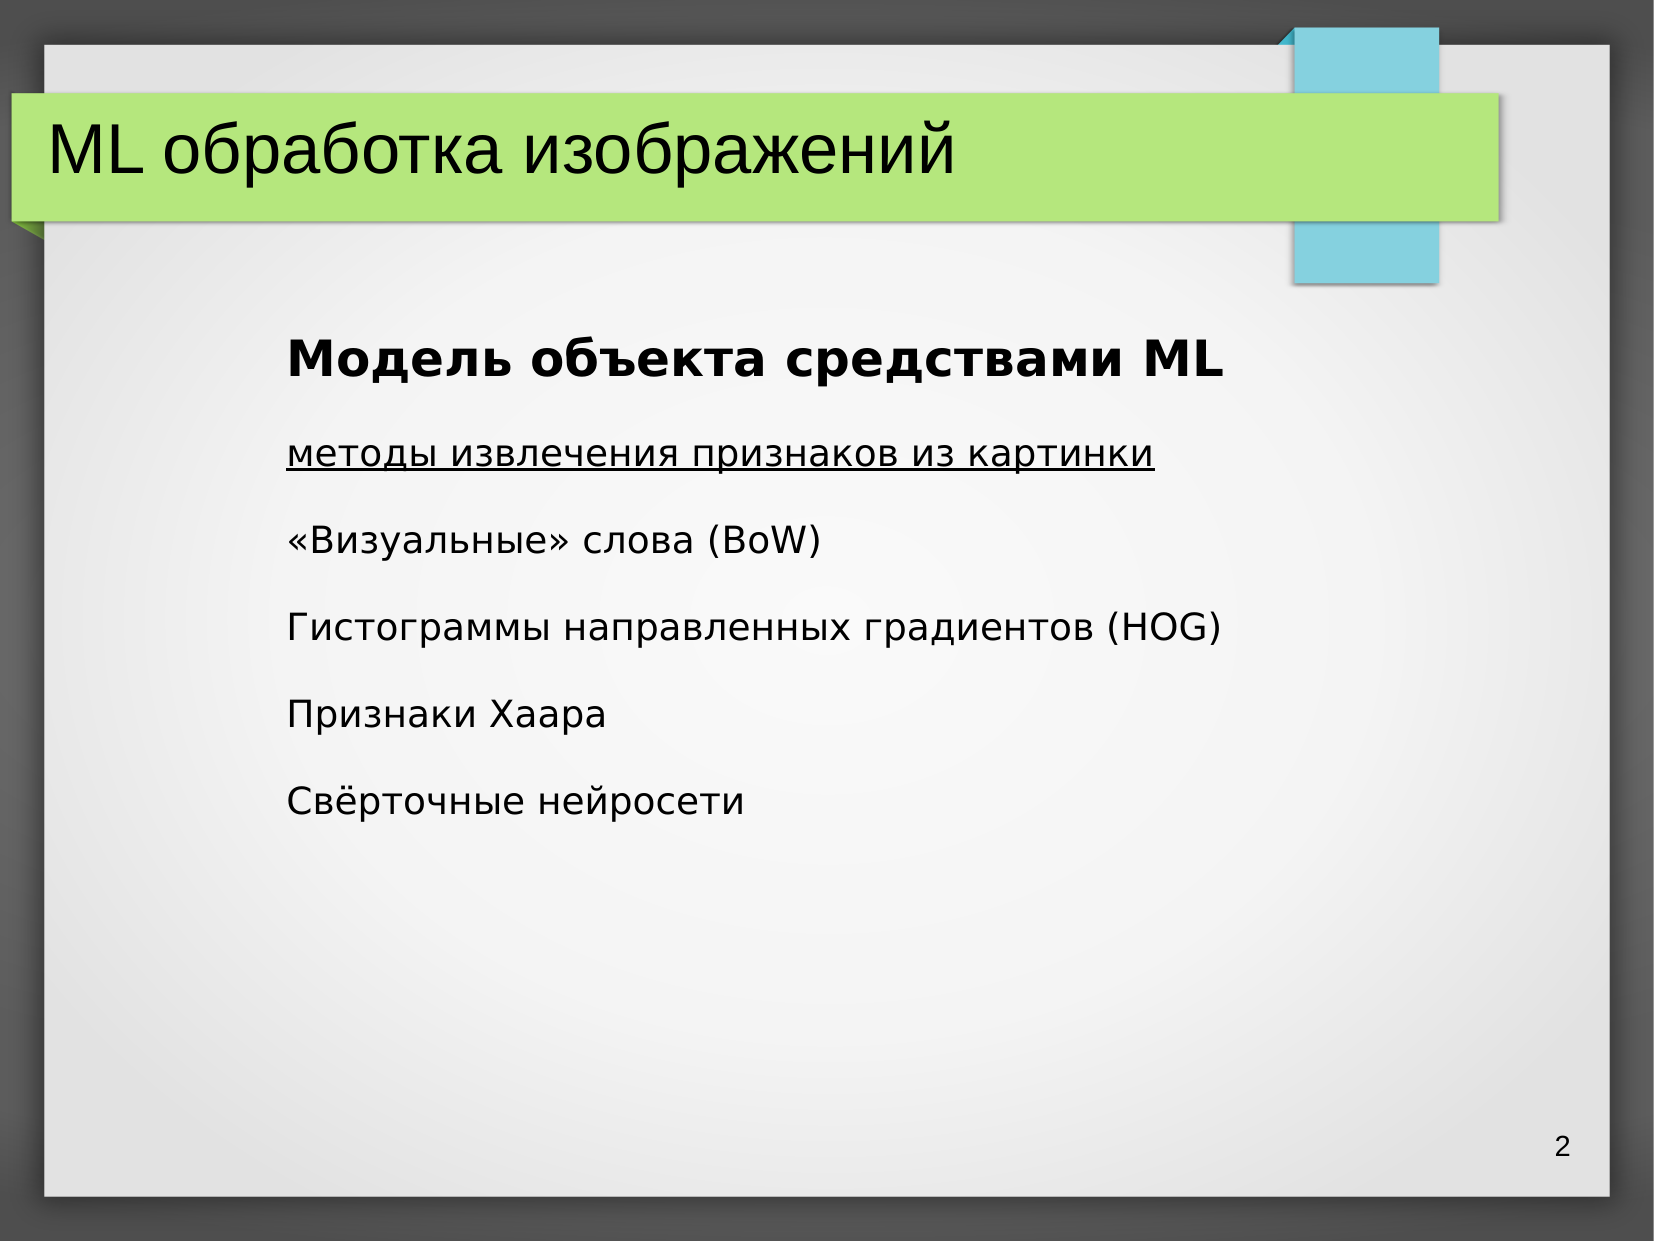

# ML обработка изображений
Модель объекта средствами ML
методы извлечения признаков из картинки
«Визуальные» слова (BoW)
Гистограммы направленных градиентов (HOG)
Признаки Хаара
Свёрточные нейросети
2